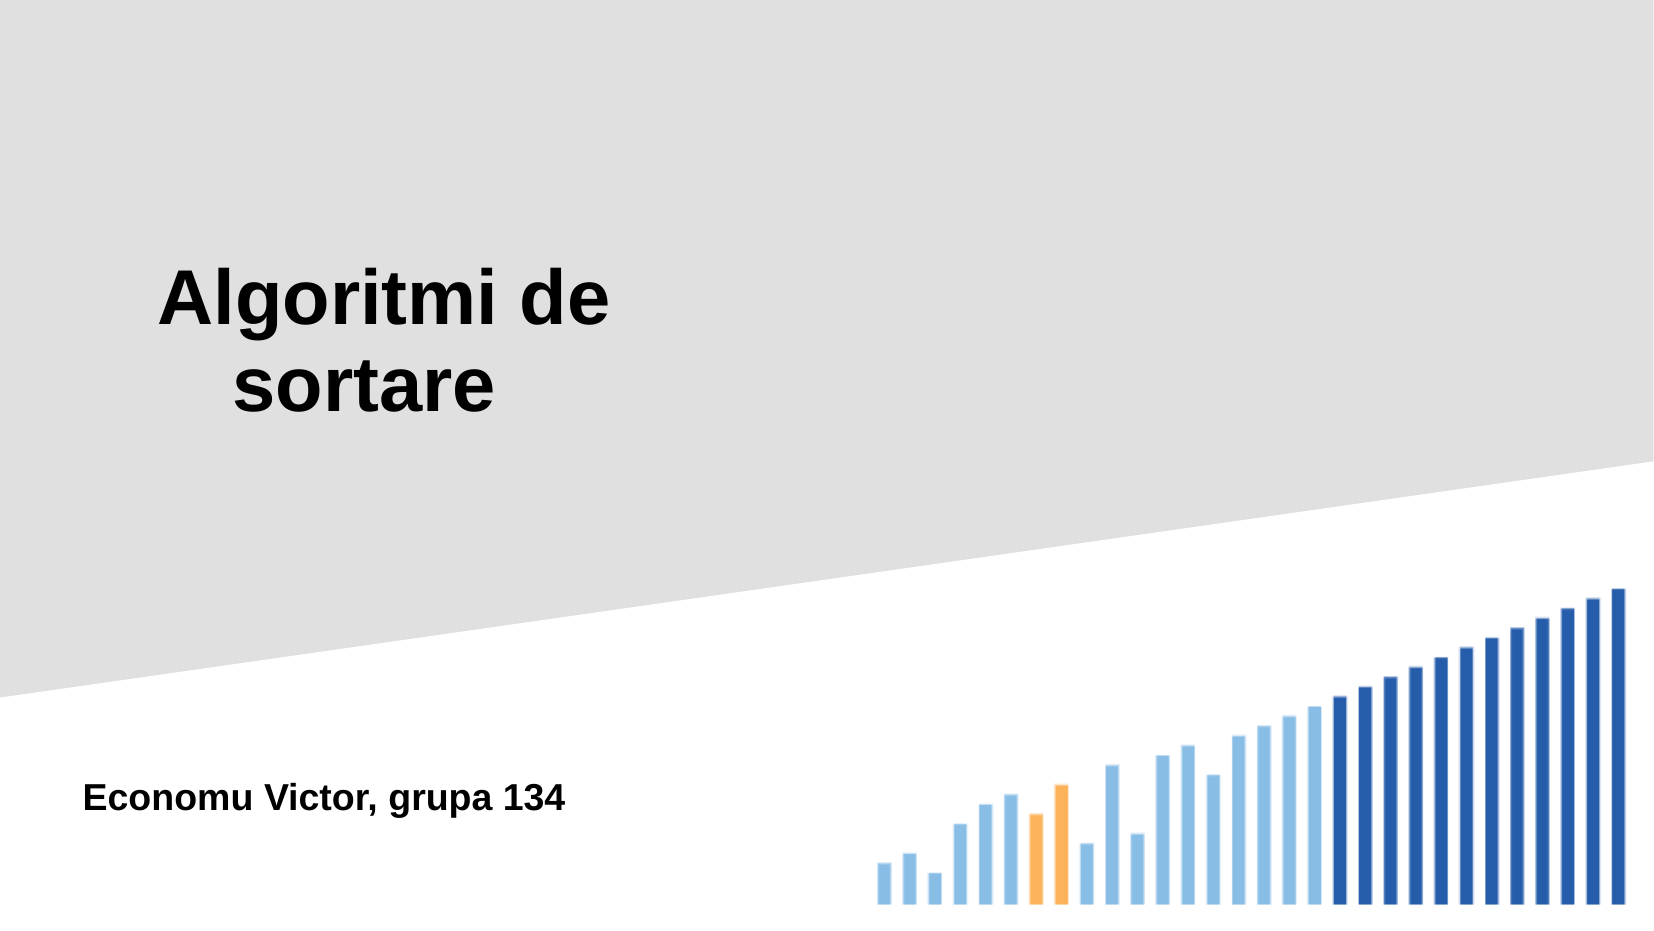

# Algoritmi de 		sortare Economu Victor, grupa 134